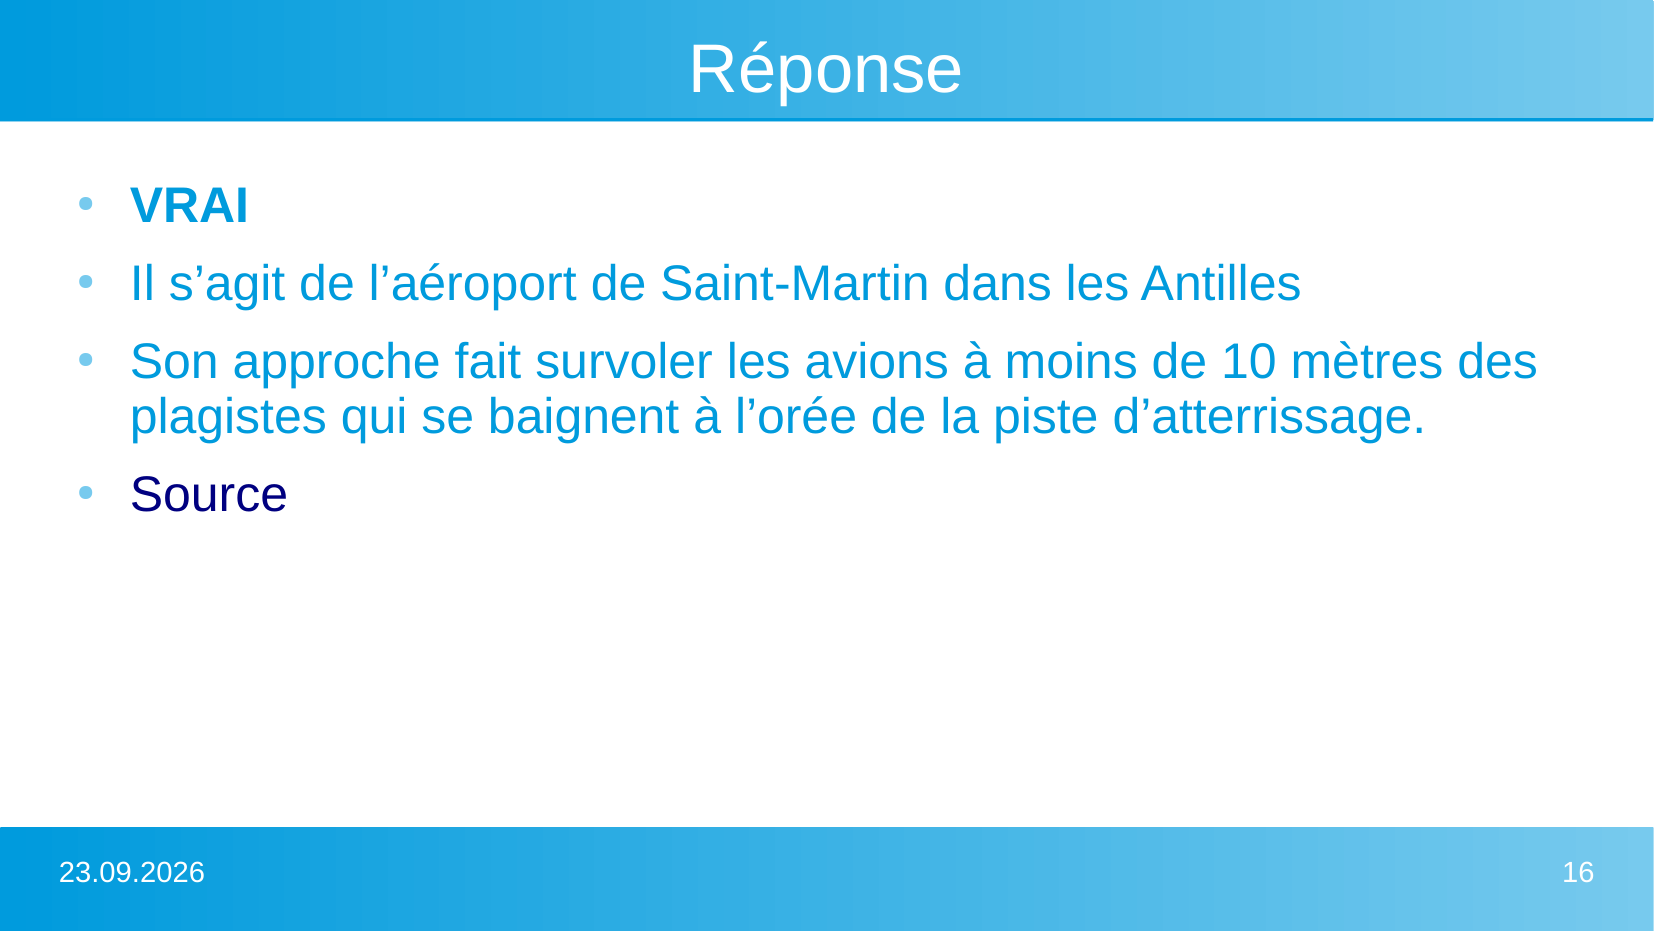

# Réponse
VRAI
Il s’agit de l’aéroport de Saint-Martin dans les Antilles
Son approche fait survoler les avions à moins de 10 mètres des plagistes qui se baignent à l’orée de la piste d’atterrissage.
Source
16